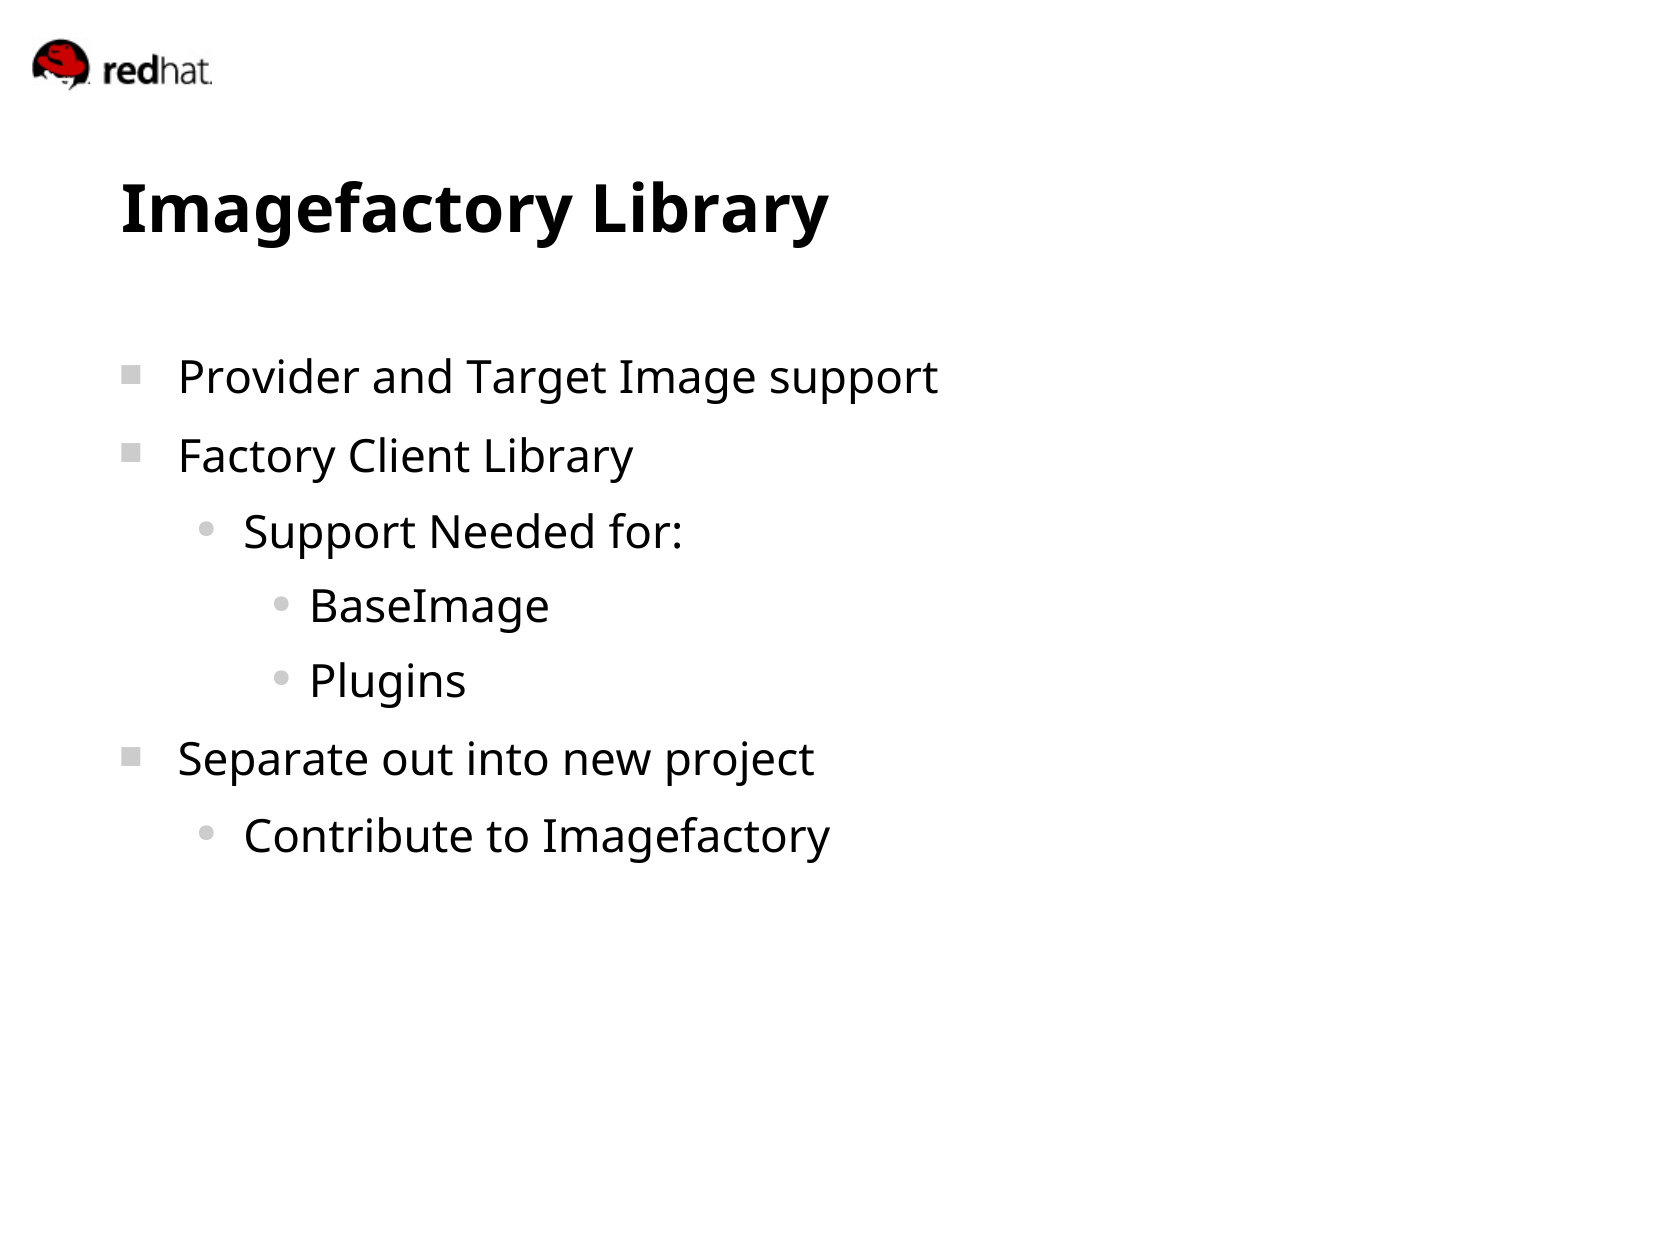

# Imagefactory Library
Provider and Target Image support
Factory Client Library
Support Needed for:
BaseImage
Plugins
Separate out into new project
Contribute to Imagefactory